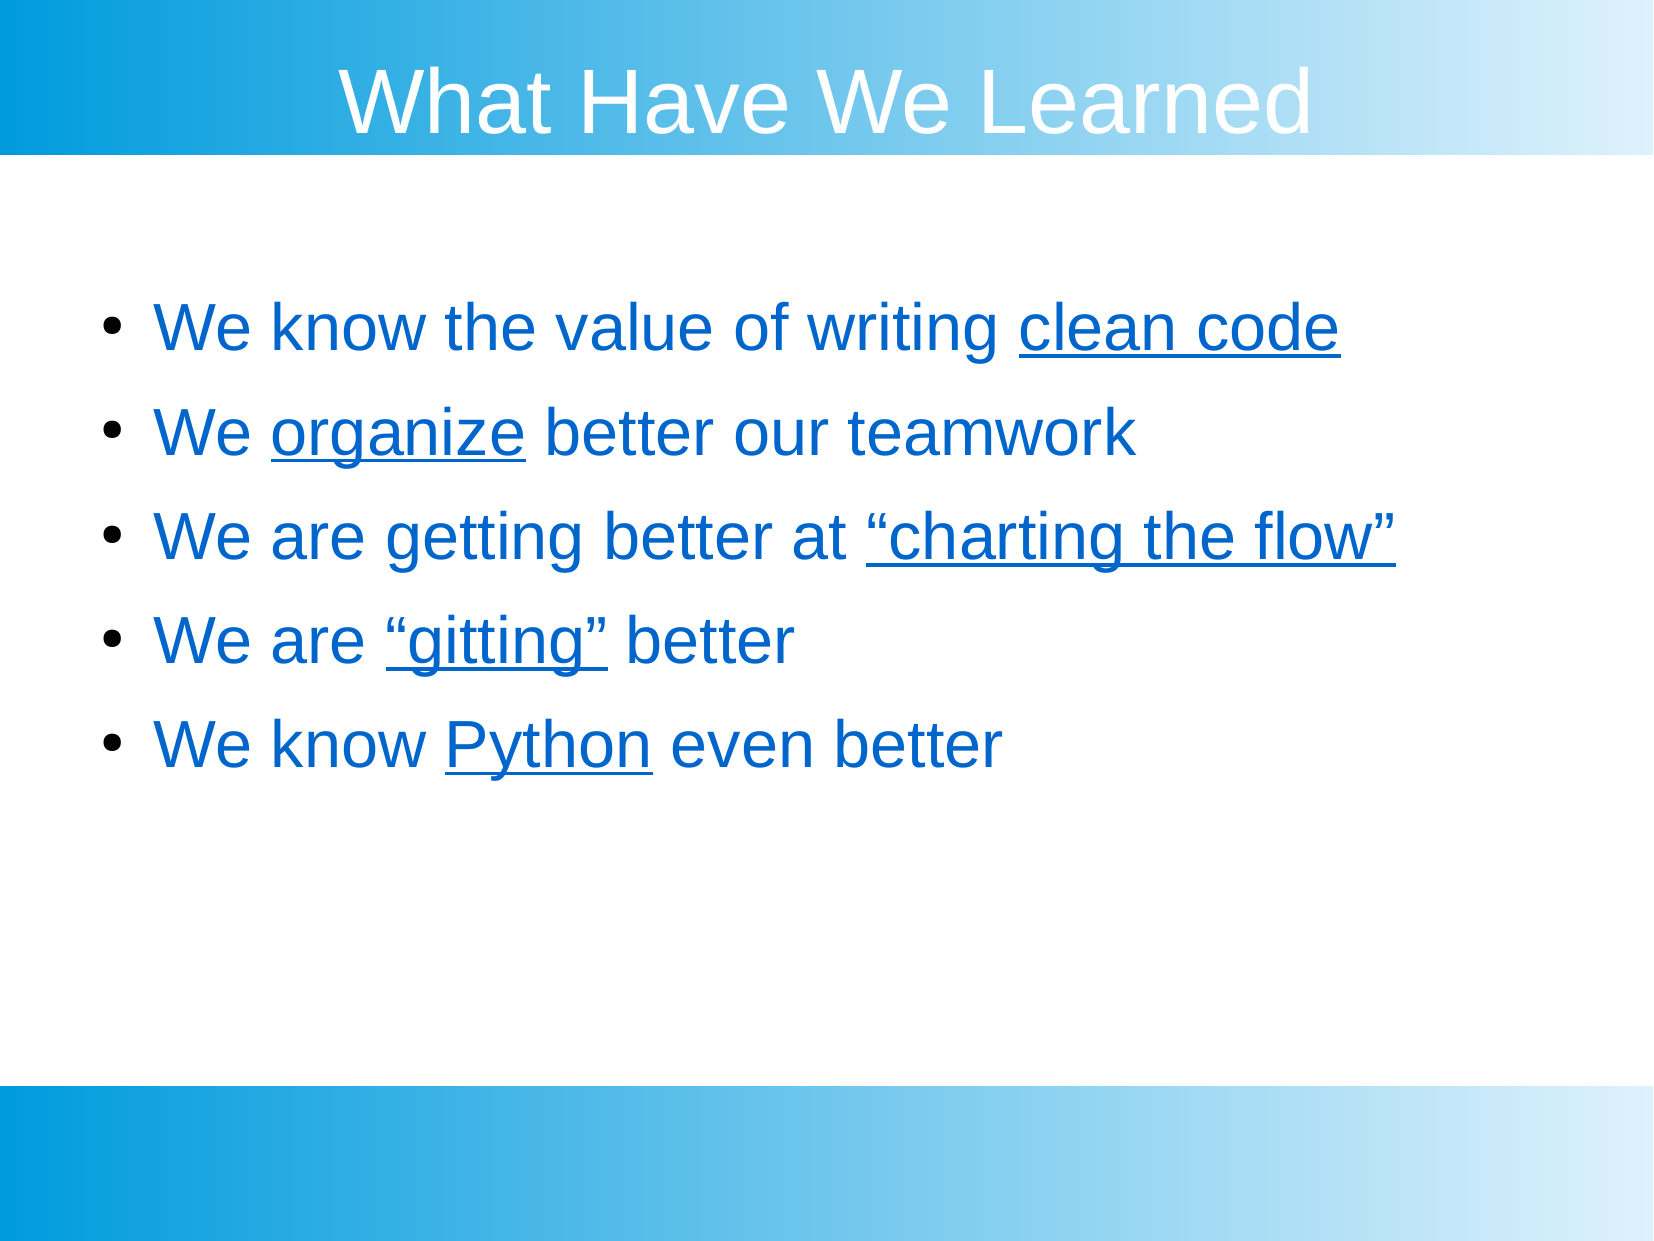

# What Have We Learned
We know the value of writing clean code
We organize better our teamwork
We are getting better at “charting the flow”
We are “gitting” better
We know Python even better